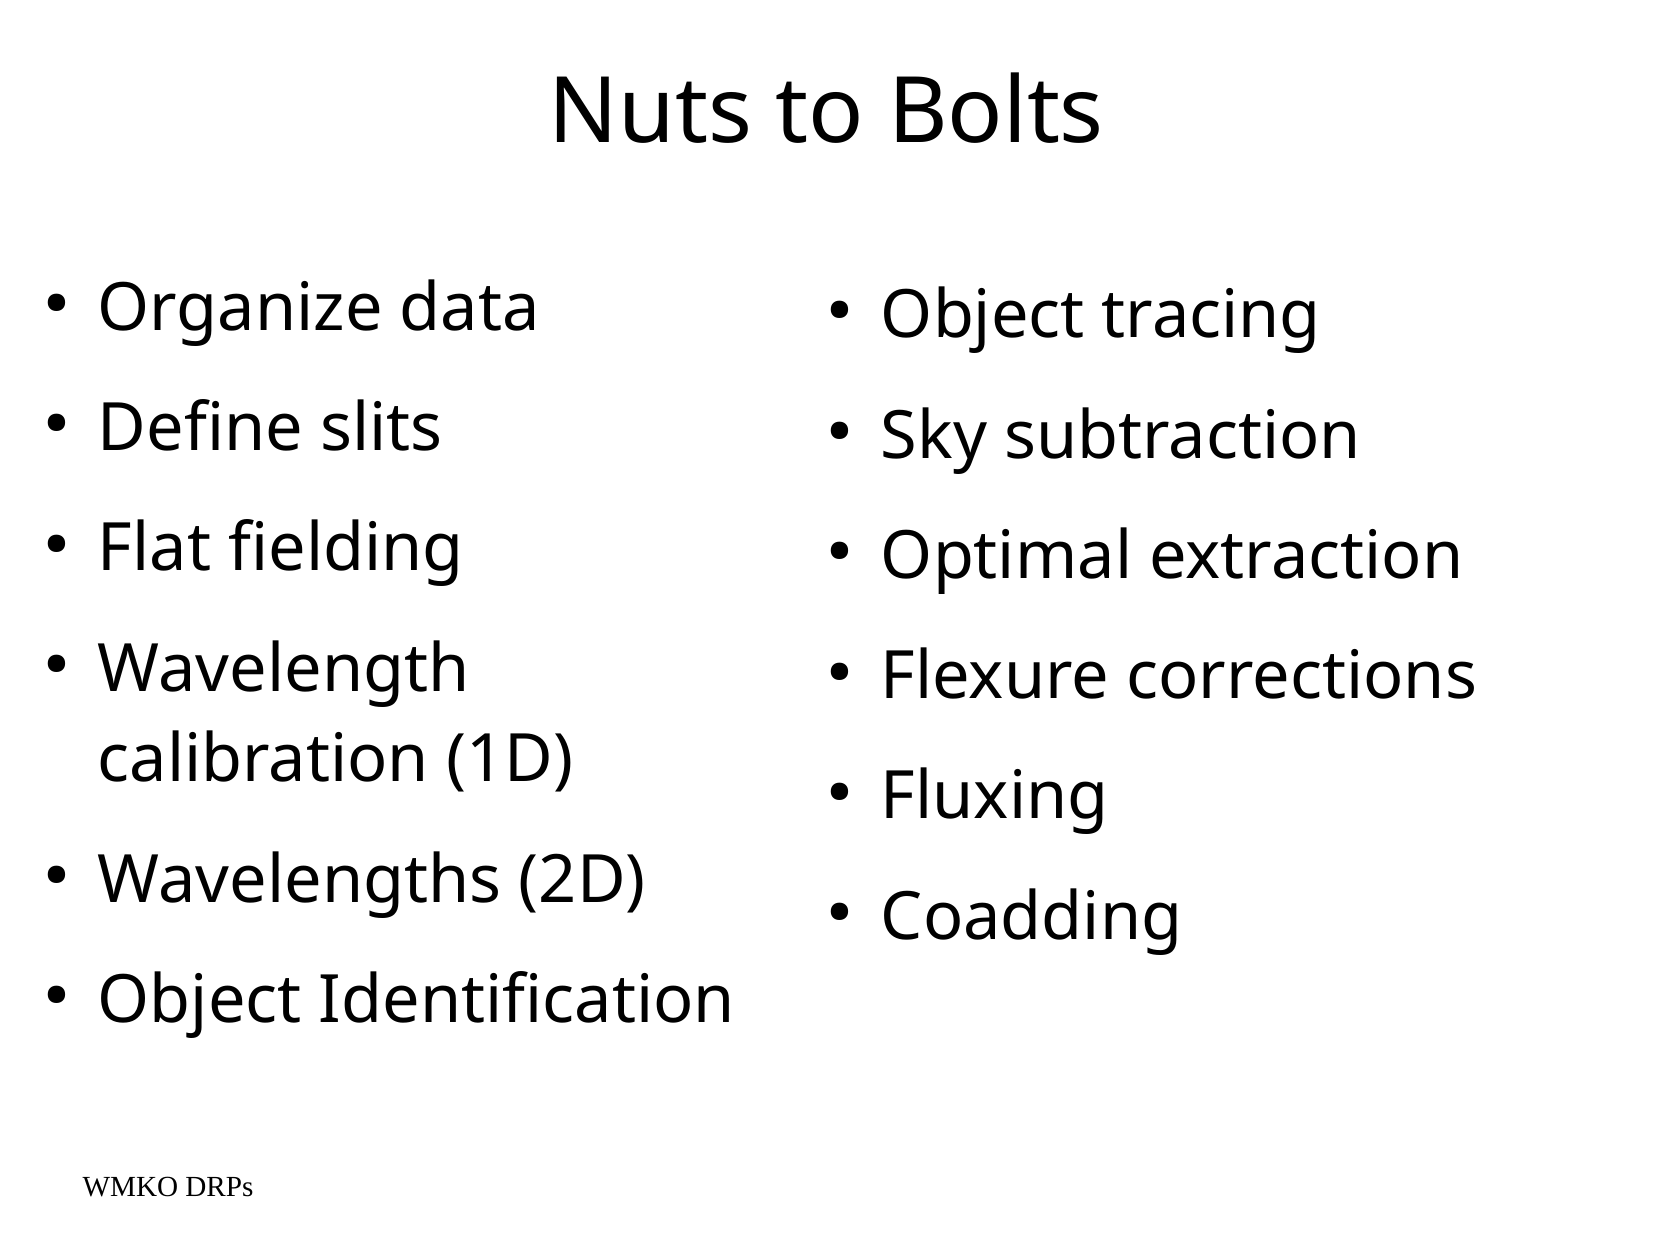

# Nuts to Bolts
Organize data
Define slits
Flat fielding
Wavelength calibration (1D)
Wavelengths (2D)
Object Identification
Object tracing
Sky subtraction
Optimal extraction
Flexure corrections
Fluxing
Coadding